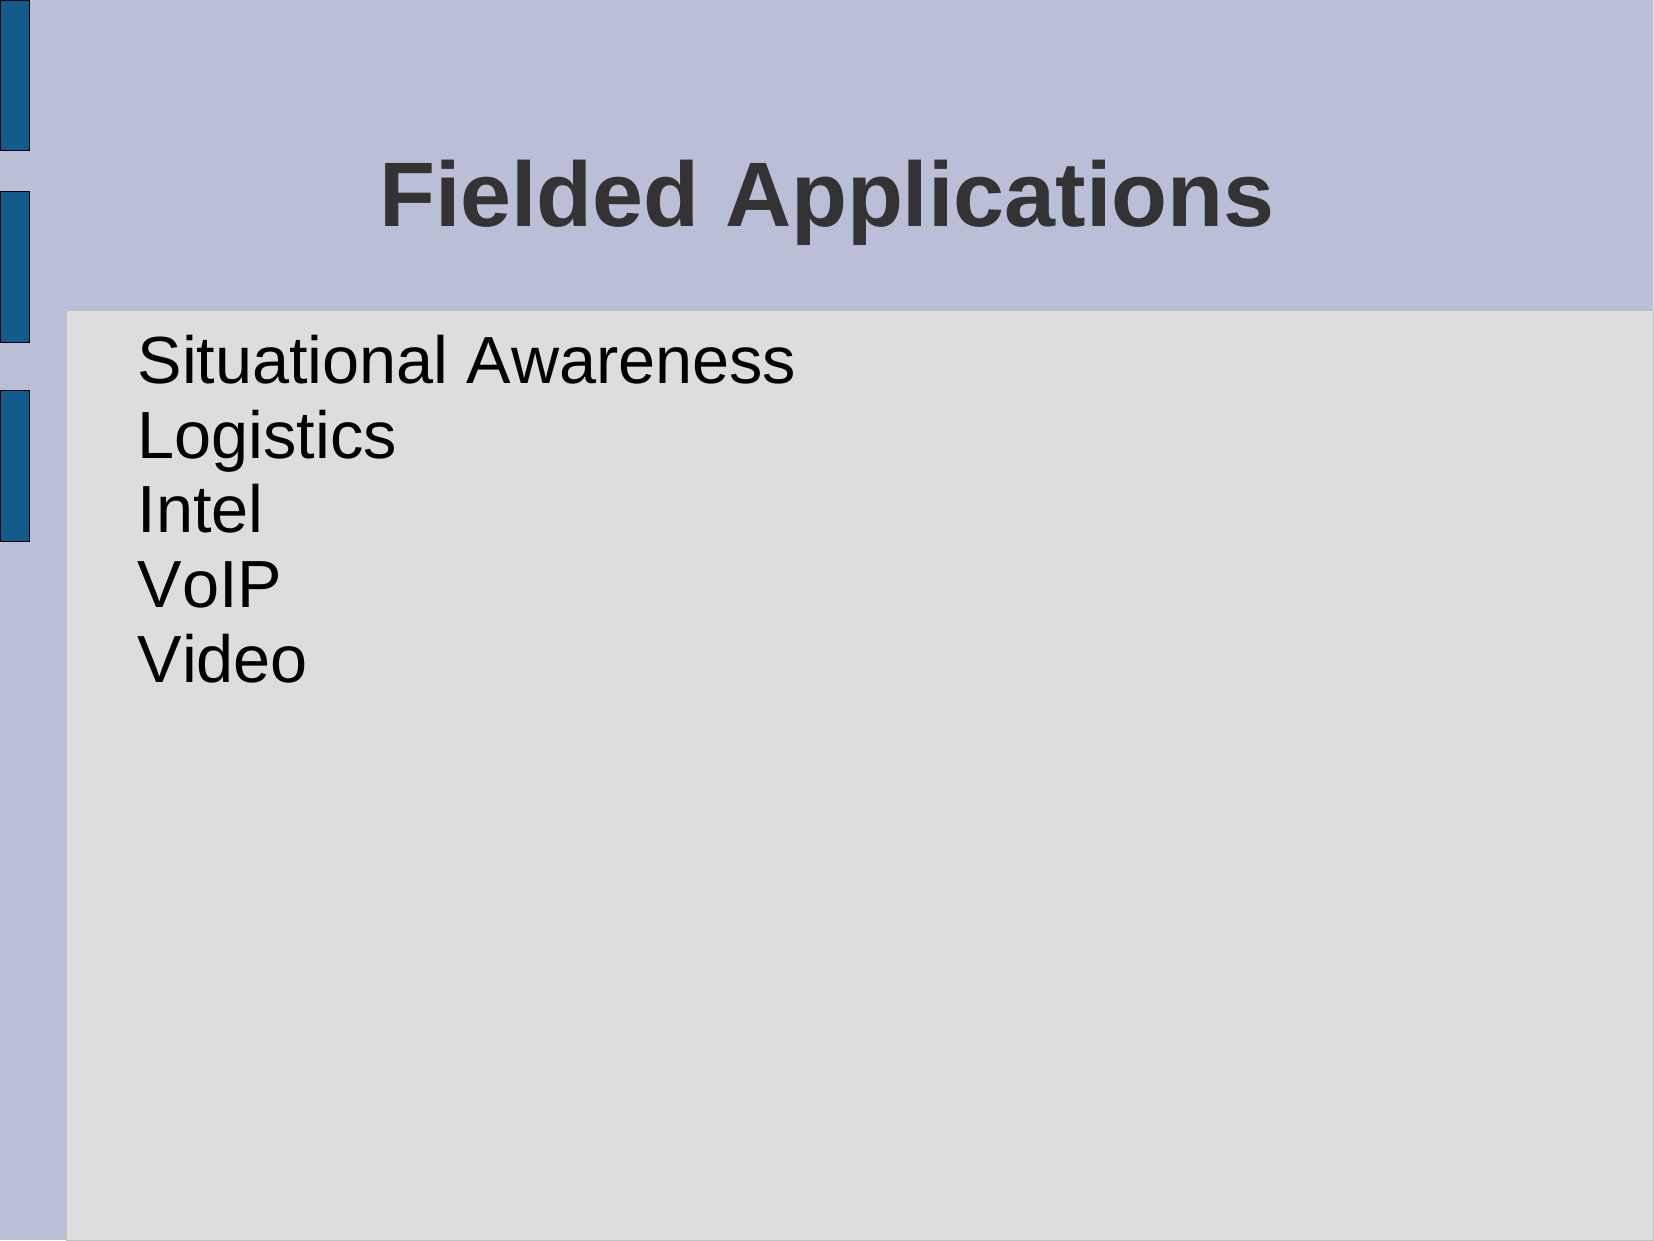

# Fielded Applications
 Situational Awareness
 Logistics
 Intel
 VoIP
 Video